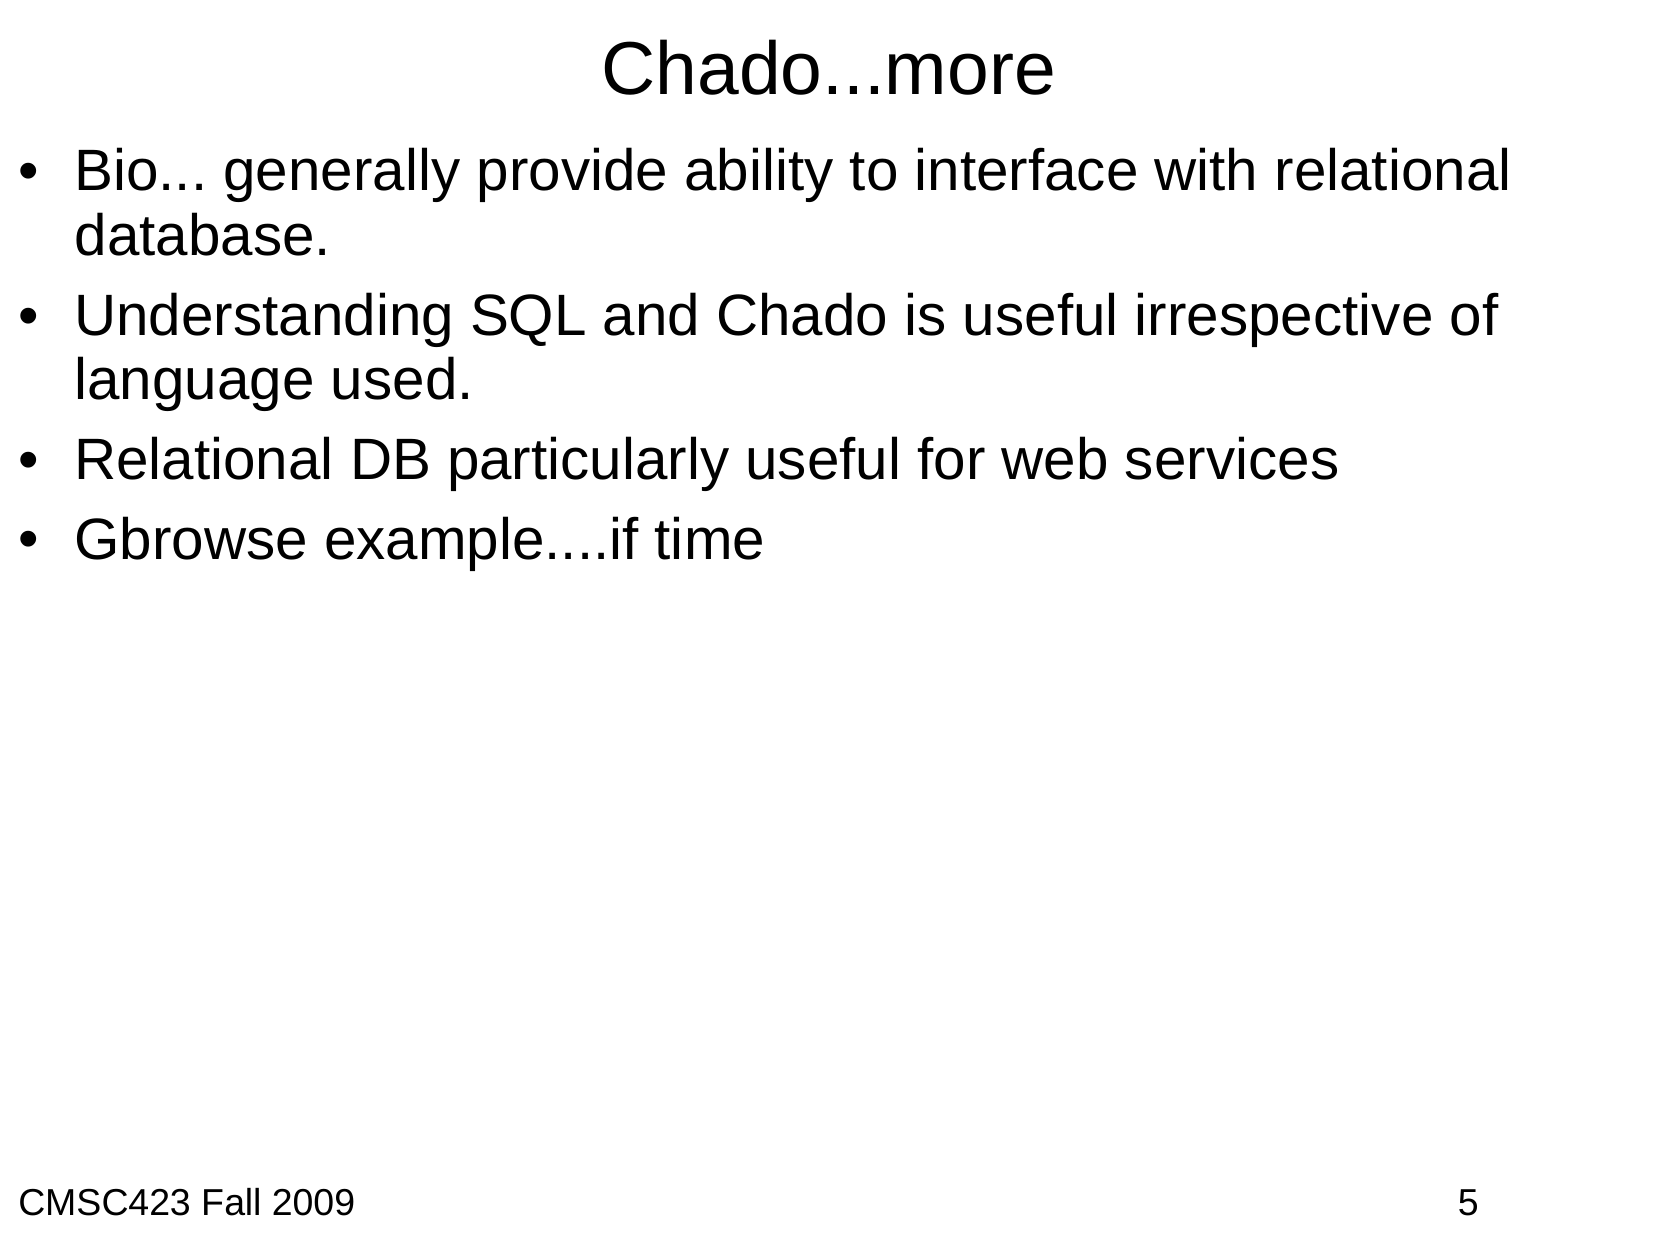

# Chado...more
Bio... generally provide ability to interface with relational database.
Understanding SQL and Chado is useful irrespective of language used.
Relational DB particularly useful for web services
Gbrowse example....if time
CMSC423 Fall 2009
5